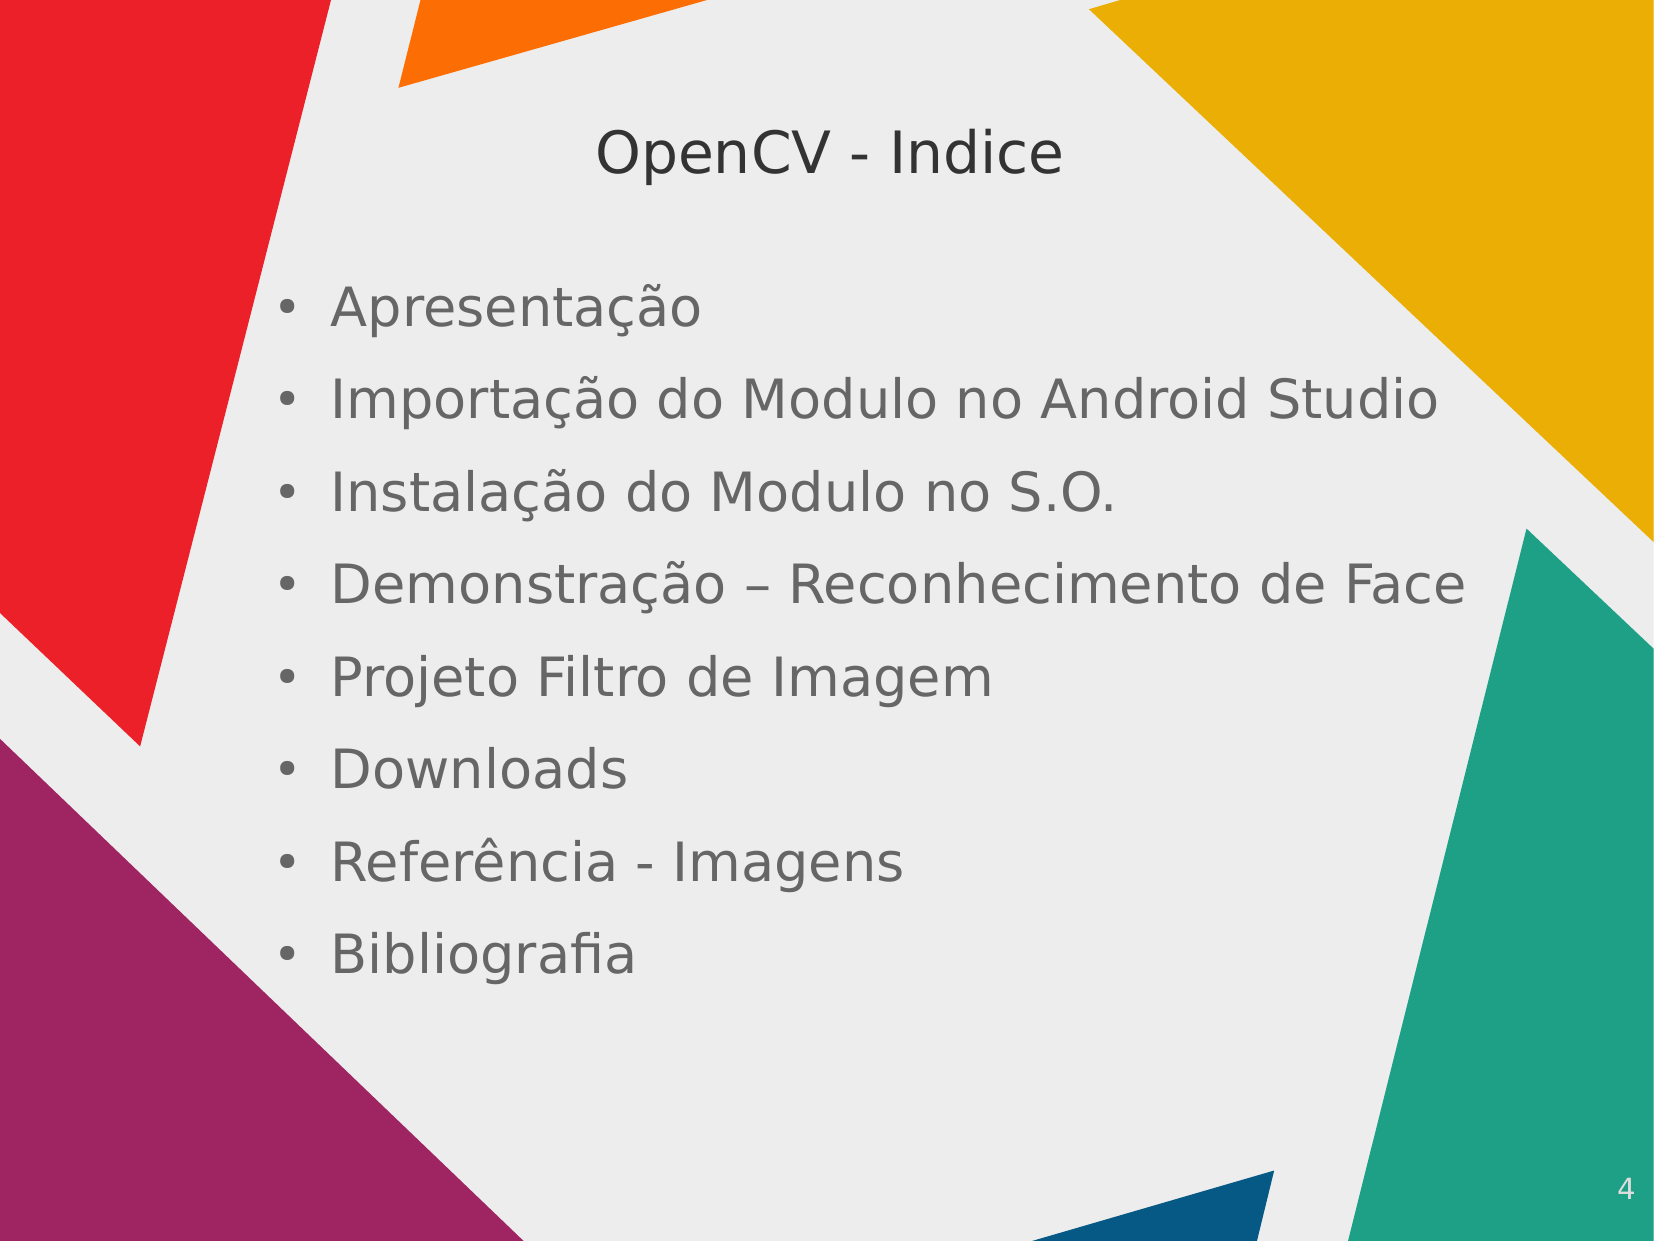

# OpenCV - Indice
Apresentação
Importação do Modulo no Android Studio
Instalação do Modulo no S.O.
Demonstração – Reconhecimento de Face
Projeto Filtro de Imagem
Downloads
Referência - Imagens
Bibliografia
4